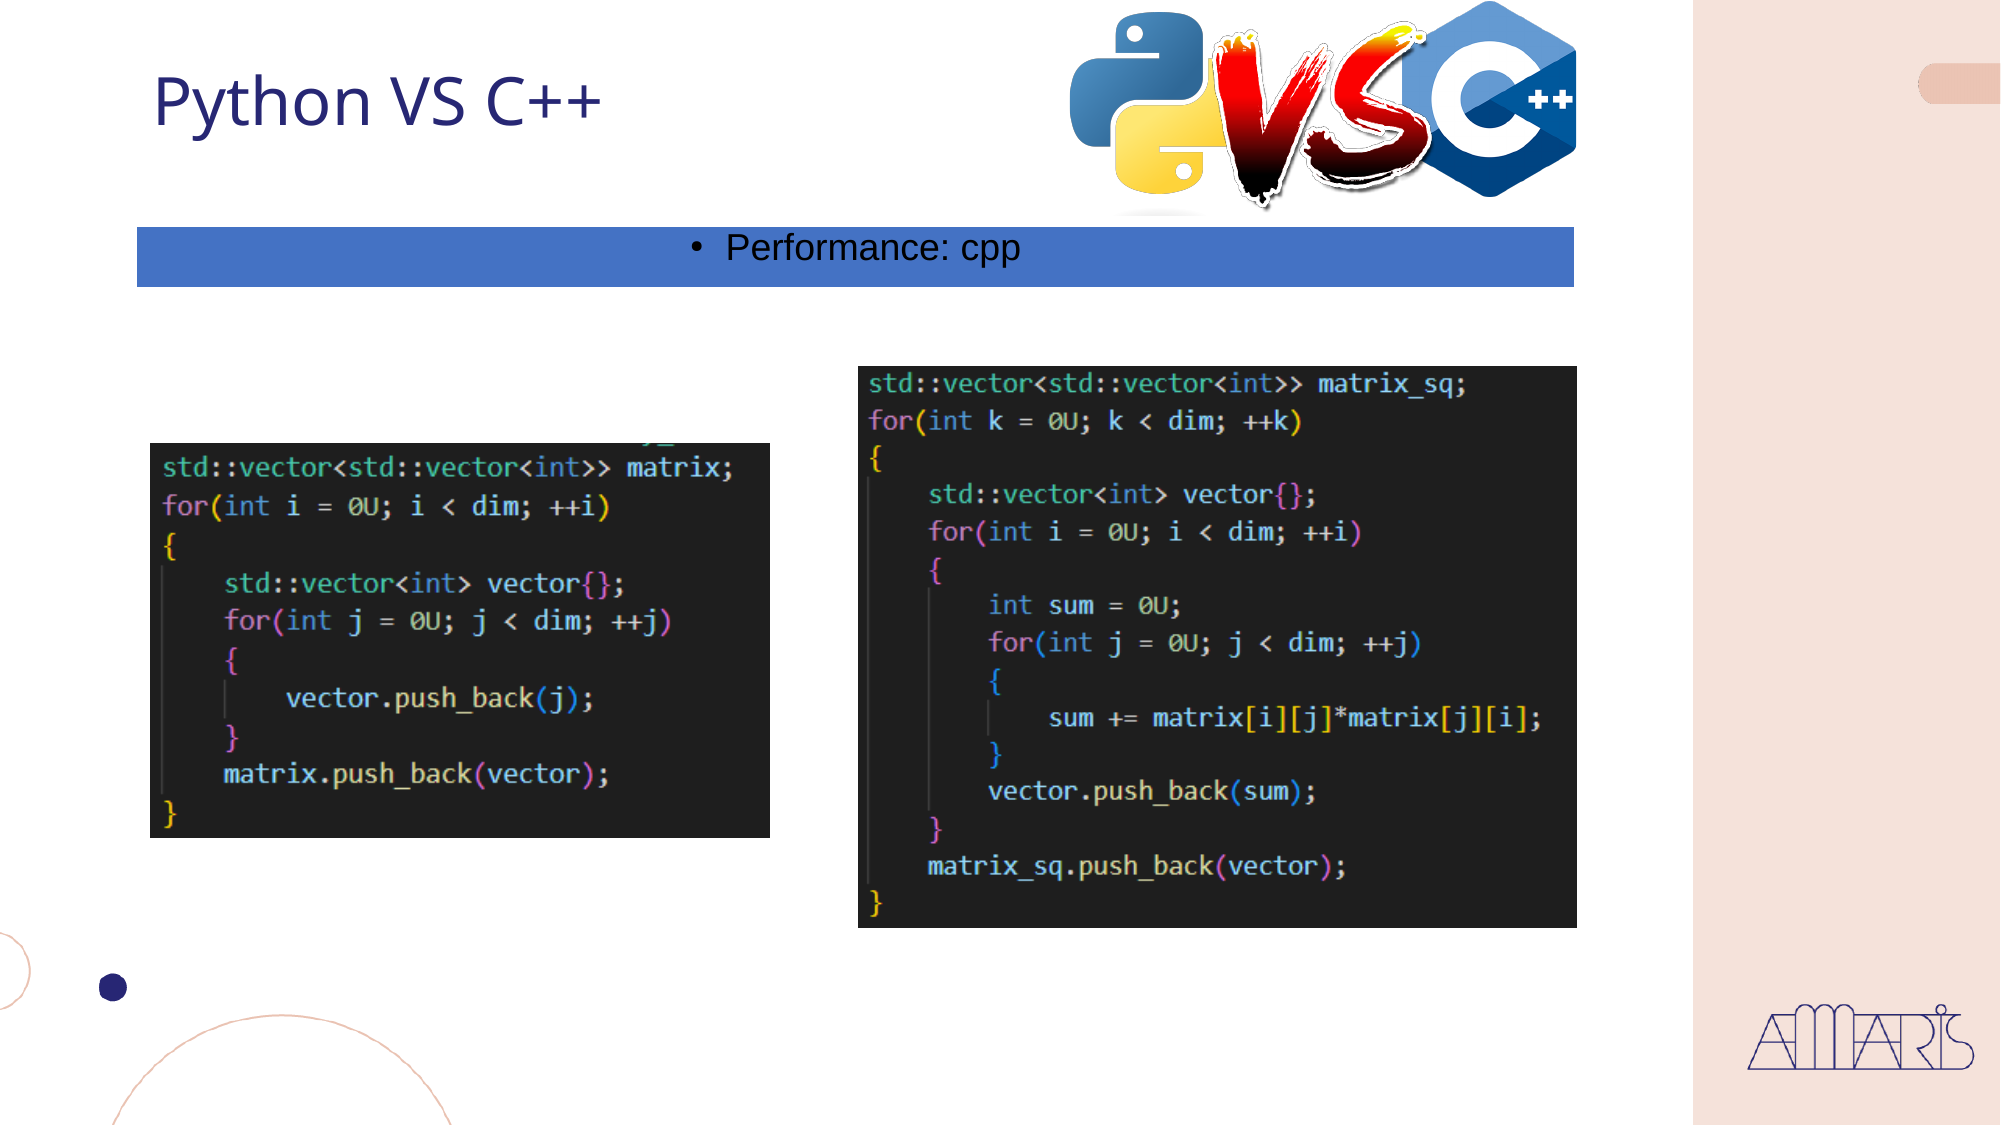

# Python VS C++
| Performance: cpp |
| --- |